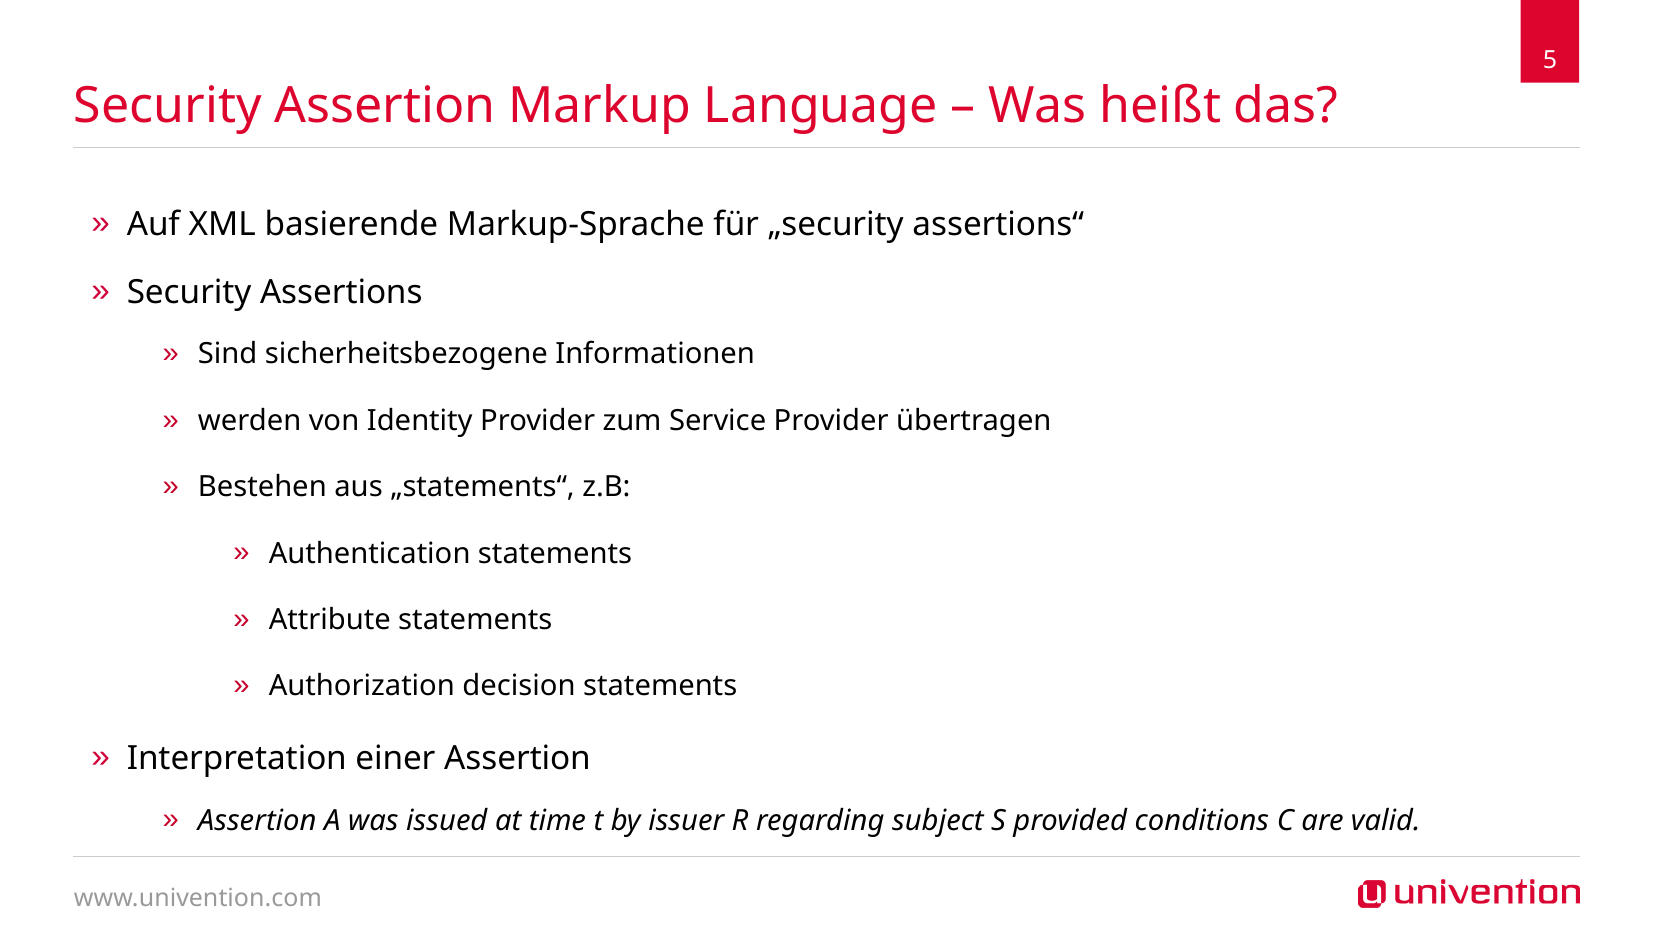

# Security Assertion Markup Language – Was heißt das?
Auf XML basierende Markup-Sprache für „security assertions“
Security Assertions
Sind sicherheitsbezogene Informationen
werden von Identity Provider zum Service Provider übertragen
Bestehen aus „statements“, z.B:
Authentication statements
Attribute statements
Authorization decision statements
Interpretation einer Assertion
Assertion A was issued at time t by issuer R regarding subject S provided conditions C are valid.